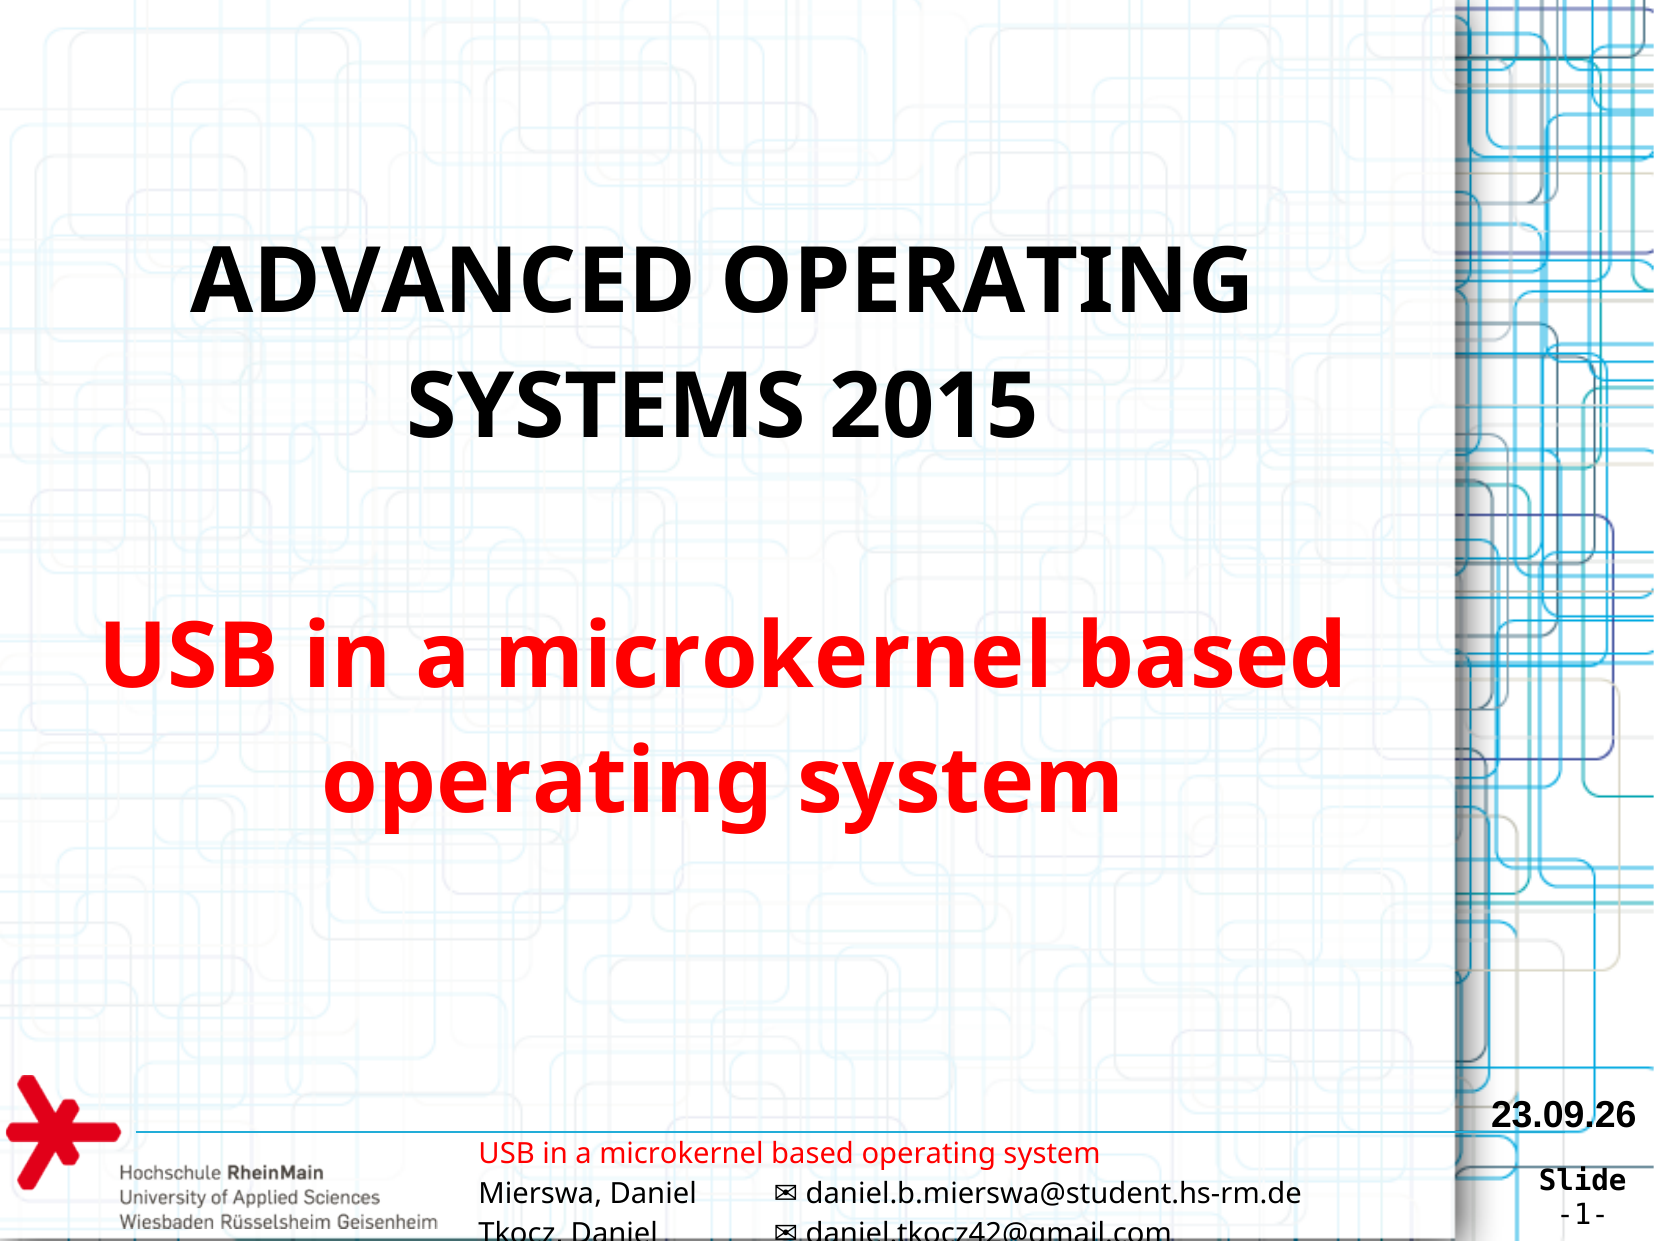

# ADVANCED OPERATING SYSTEMS 2015 USB in a microkernel based operating system
1